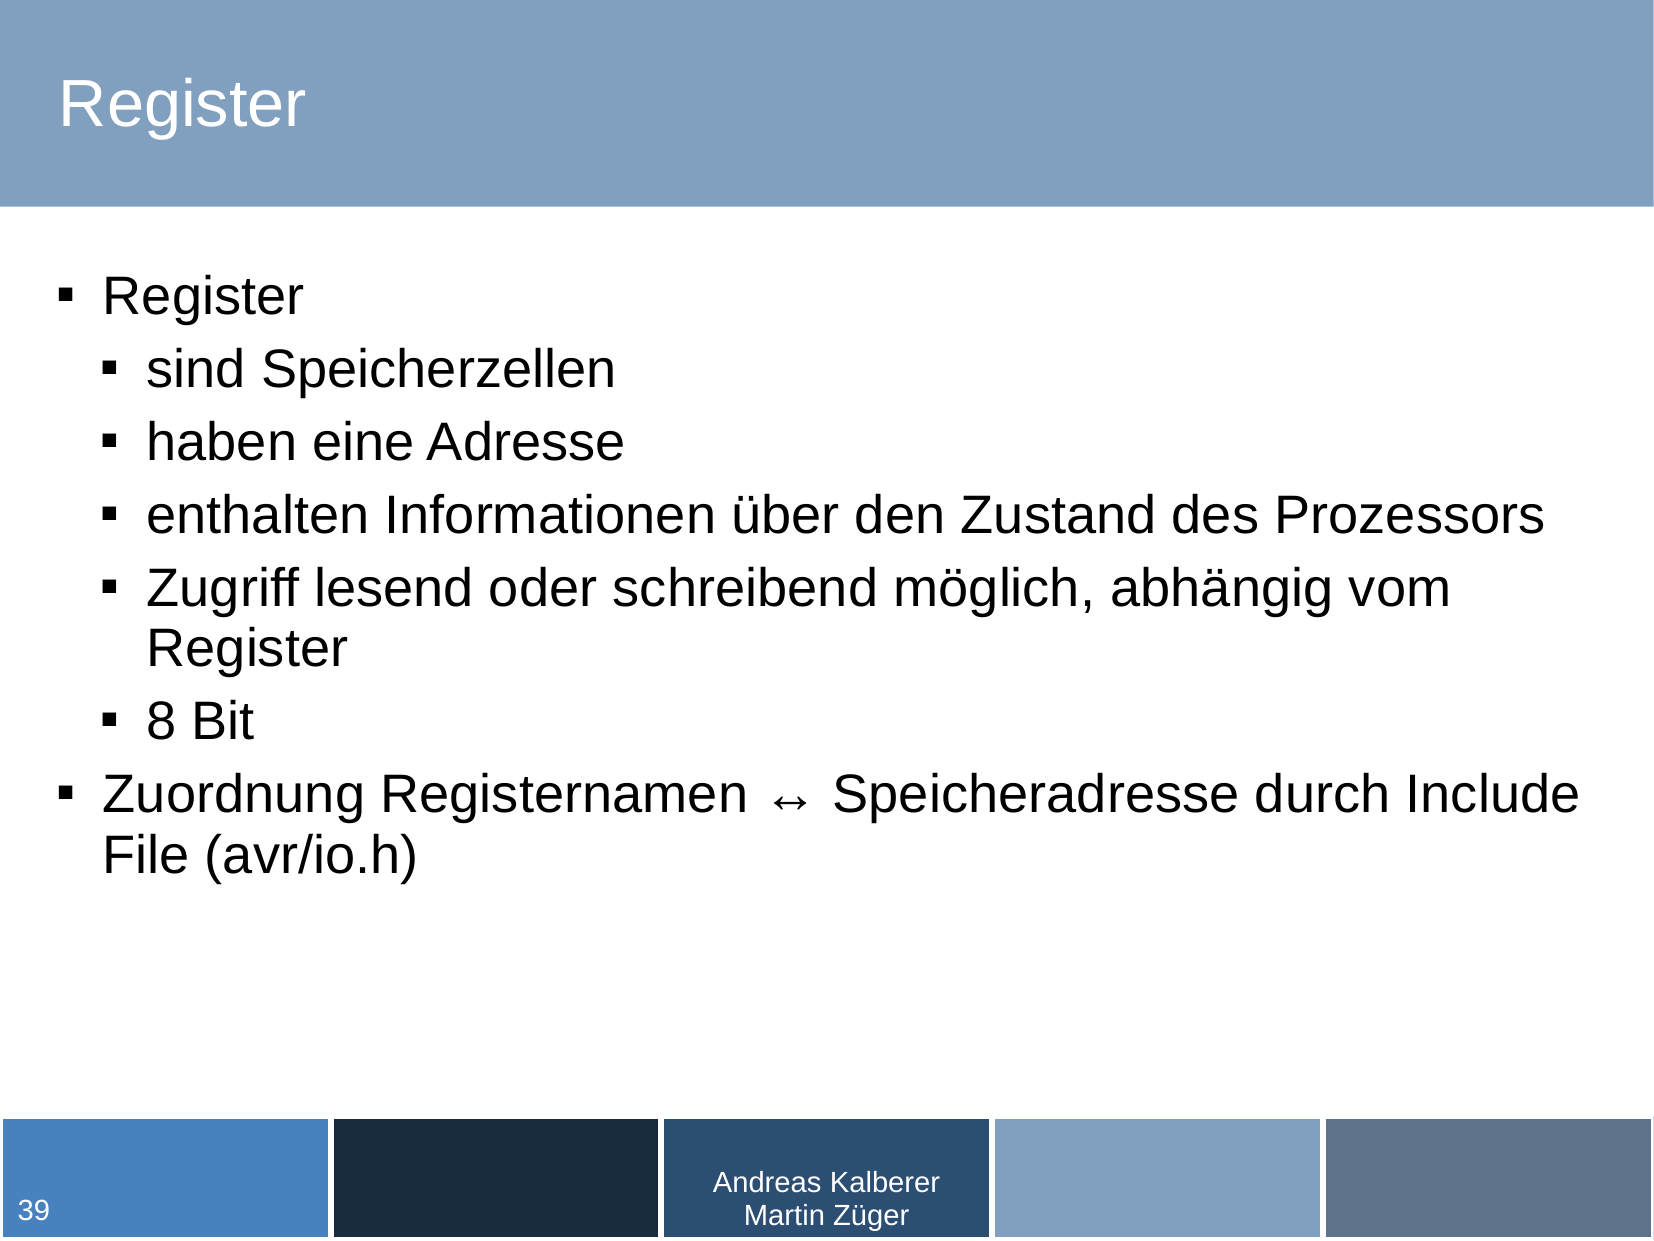

# Register
Register
sind Speicherzellen
haben eine Adresse
enthalten Informationen über den Zustand des Prozessors
Zugriff lesend oder schreibend möglich, abhängig vom Register
8 Bit
Zuordnung Registernamen ↔ Speicheradresse durch Include File (avr/io.h)
LibreOffice Productivity Suite
39